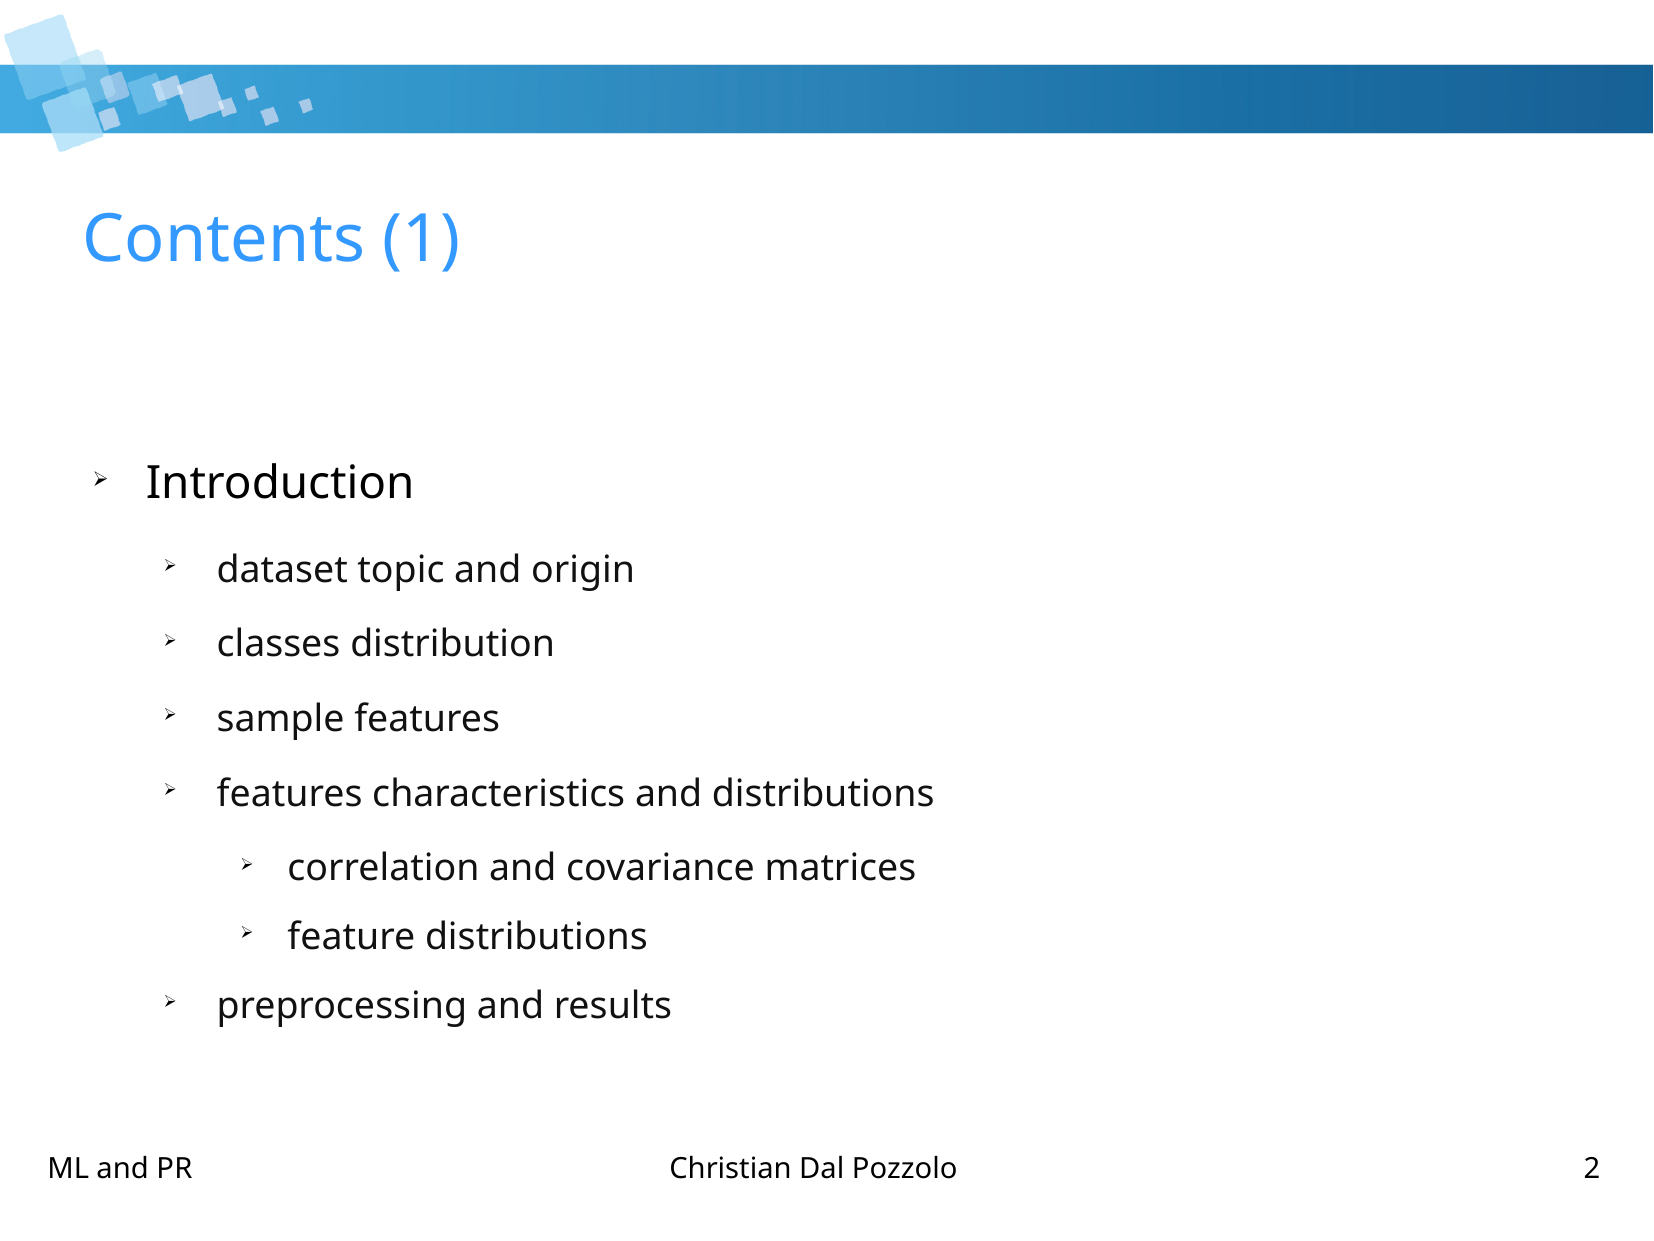

# Contents (1)
Introduction
dataset topic and origin
classes distribution
sample features
features characteristics and distributions
correlation and covariance matrices
feature distributions
preprocessing and results
ML and PR
Christian Dal Pozzolo
2